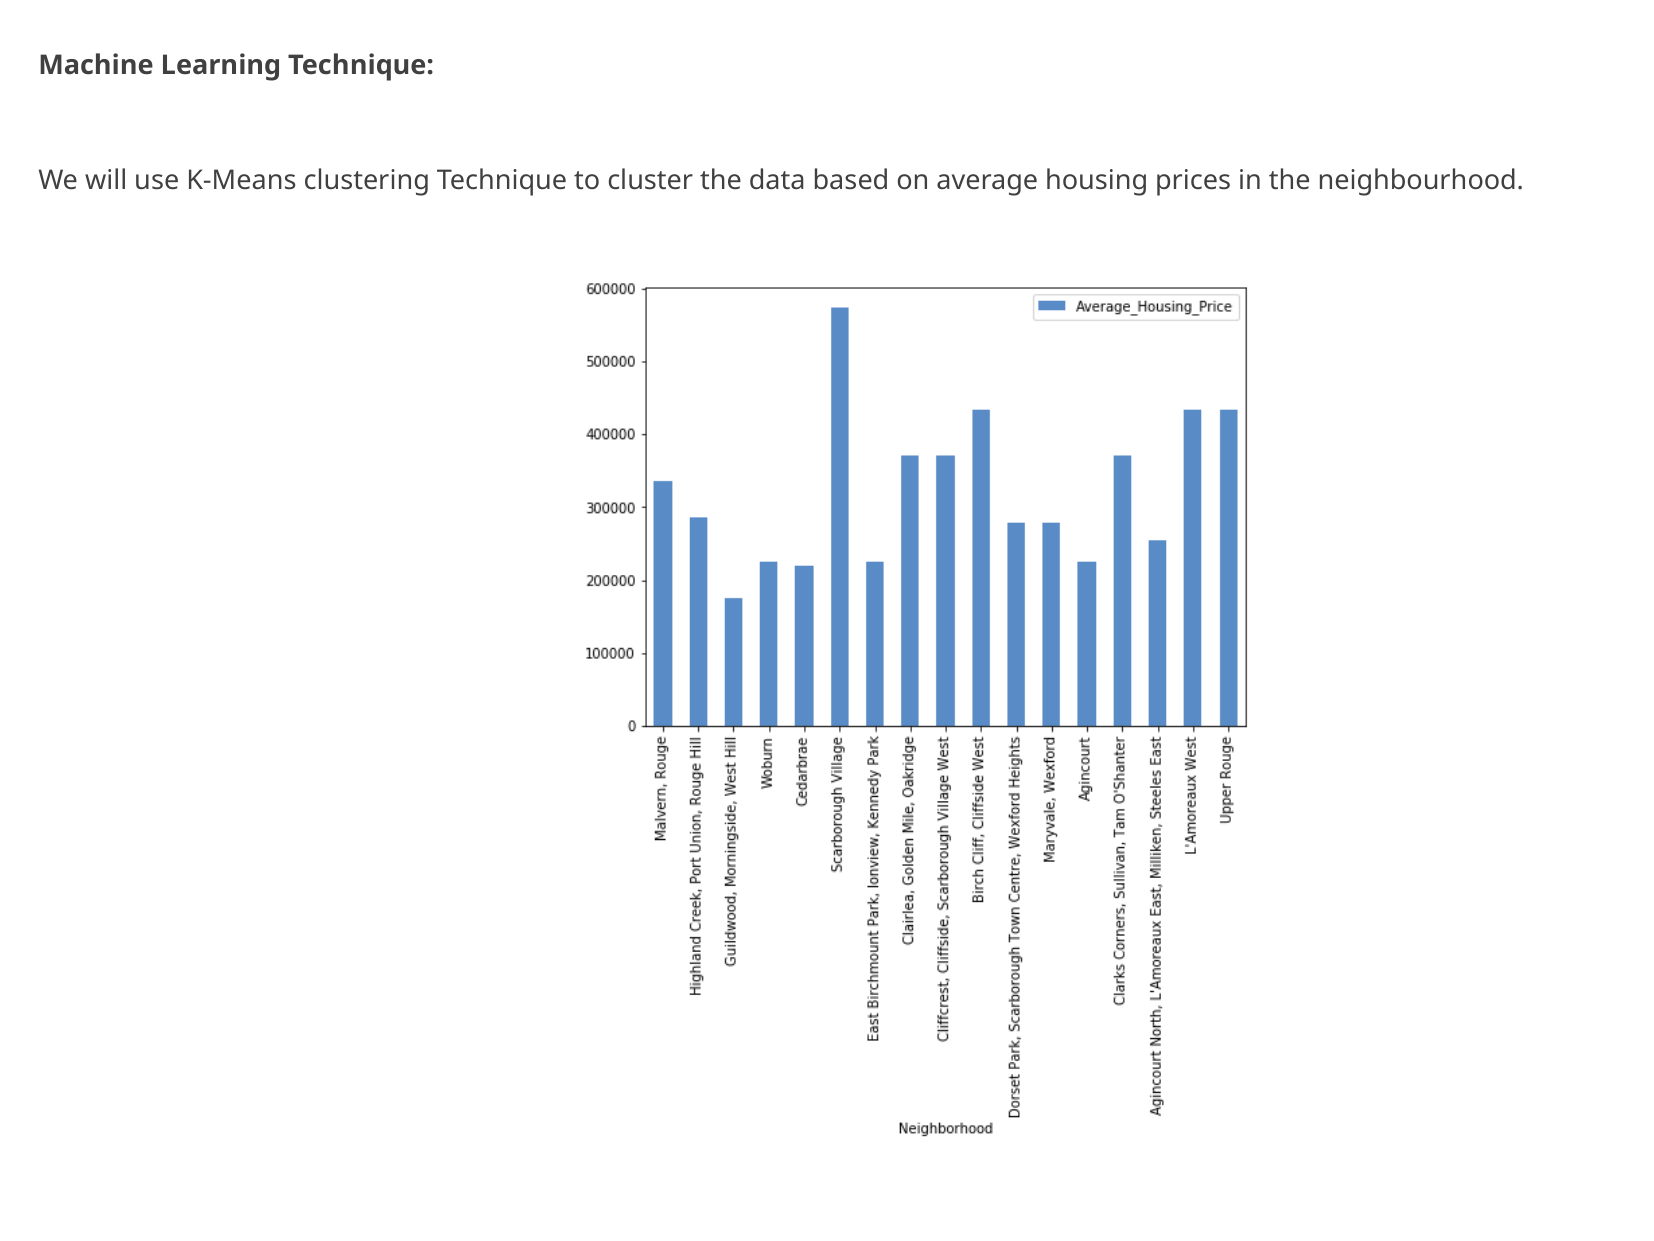

Machine Learning Technique:
We will use K-Means clustering Technique to cluster the data based on average housing prices in the neighbourhood.